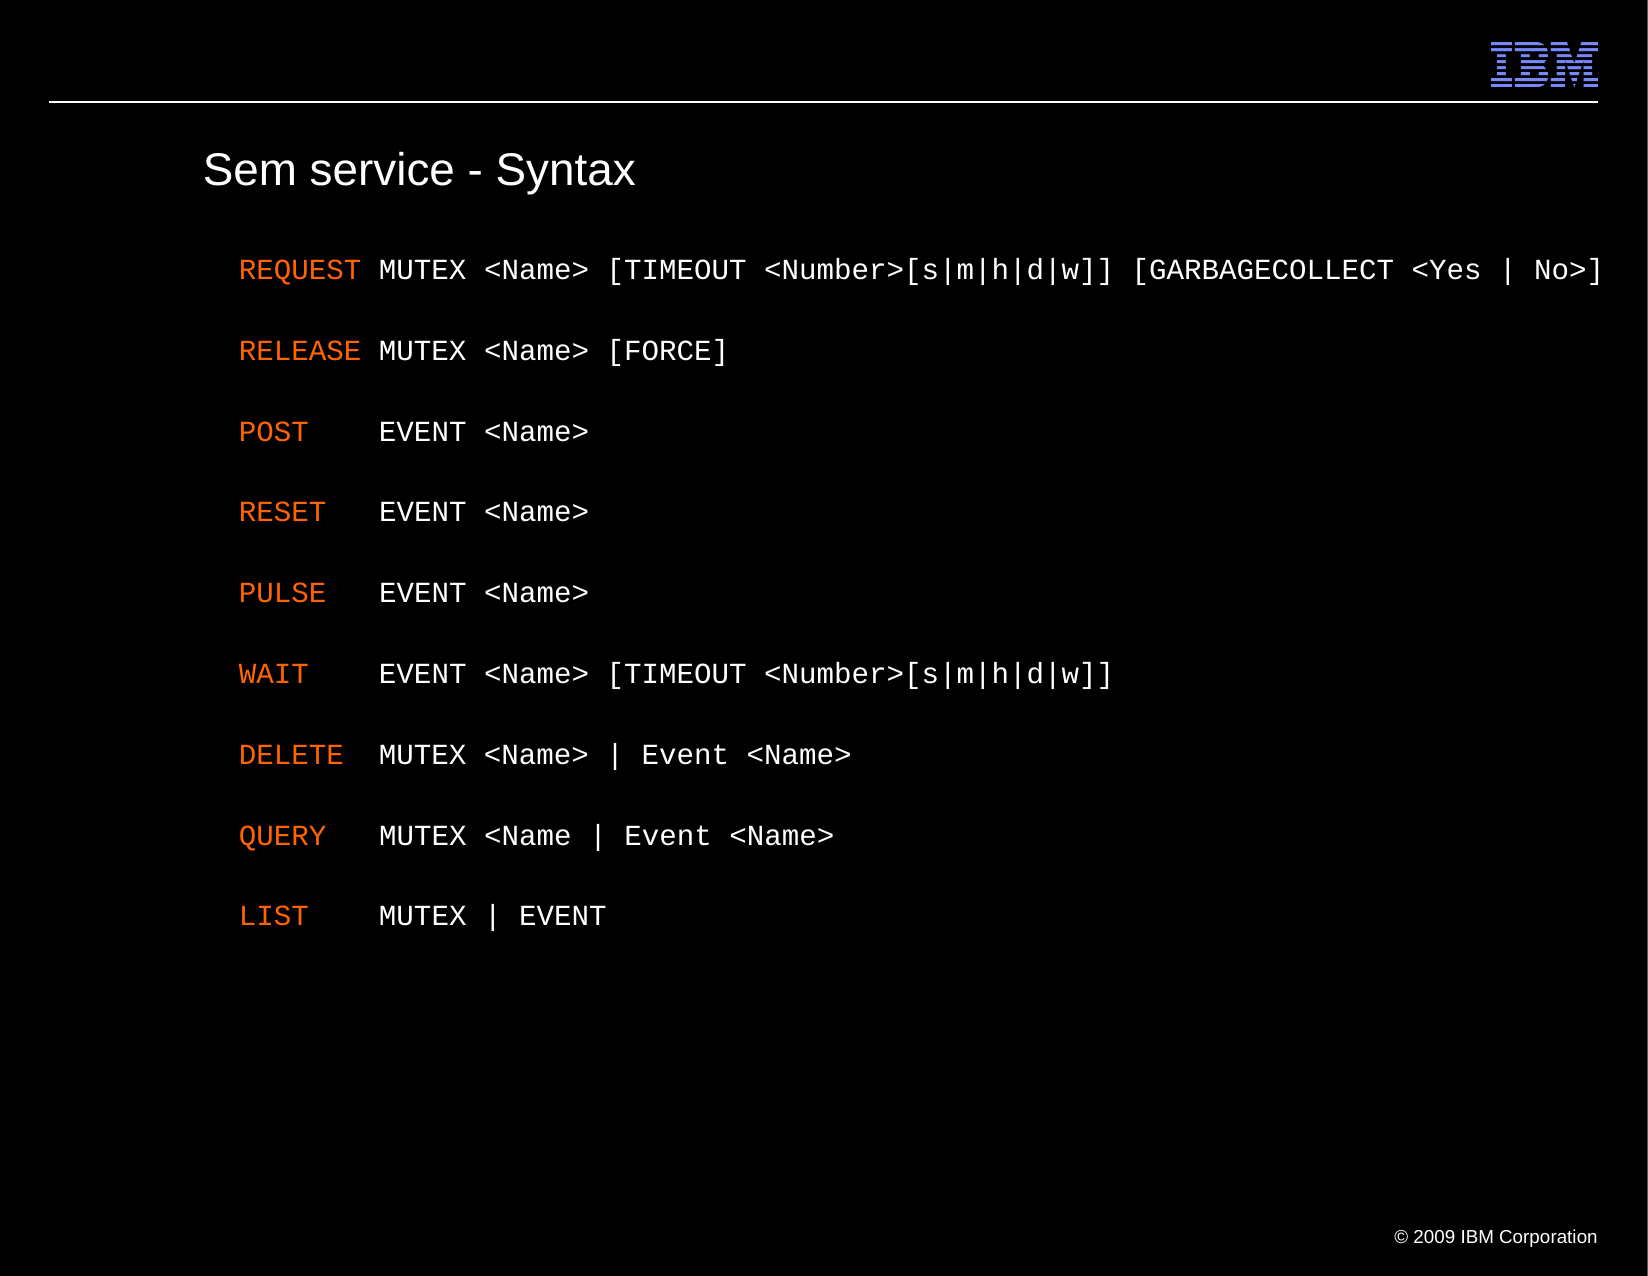

# Sem service - Syntax
REQUEST MUTEX <Name> [TIMEOUT <Number>[s|m|h|d|w]] [GARBAGECOLLECT <Yes | No>]
RELEASE MUTEX <Name> [FORCE]
POST EVENT <Name>
RESET EVENT <Name>
PULSE EVENT <Name>
WAIT EVENT <Name> [TIMEOUT <Number>[s|m|h|d|w]]
DELETE MUTEX <Name> | Event <Name>
QUERY MUTEX <Name | Event <Name>
LIST MUTEX | EVENT